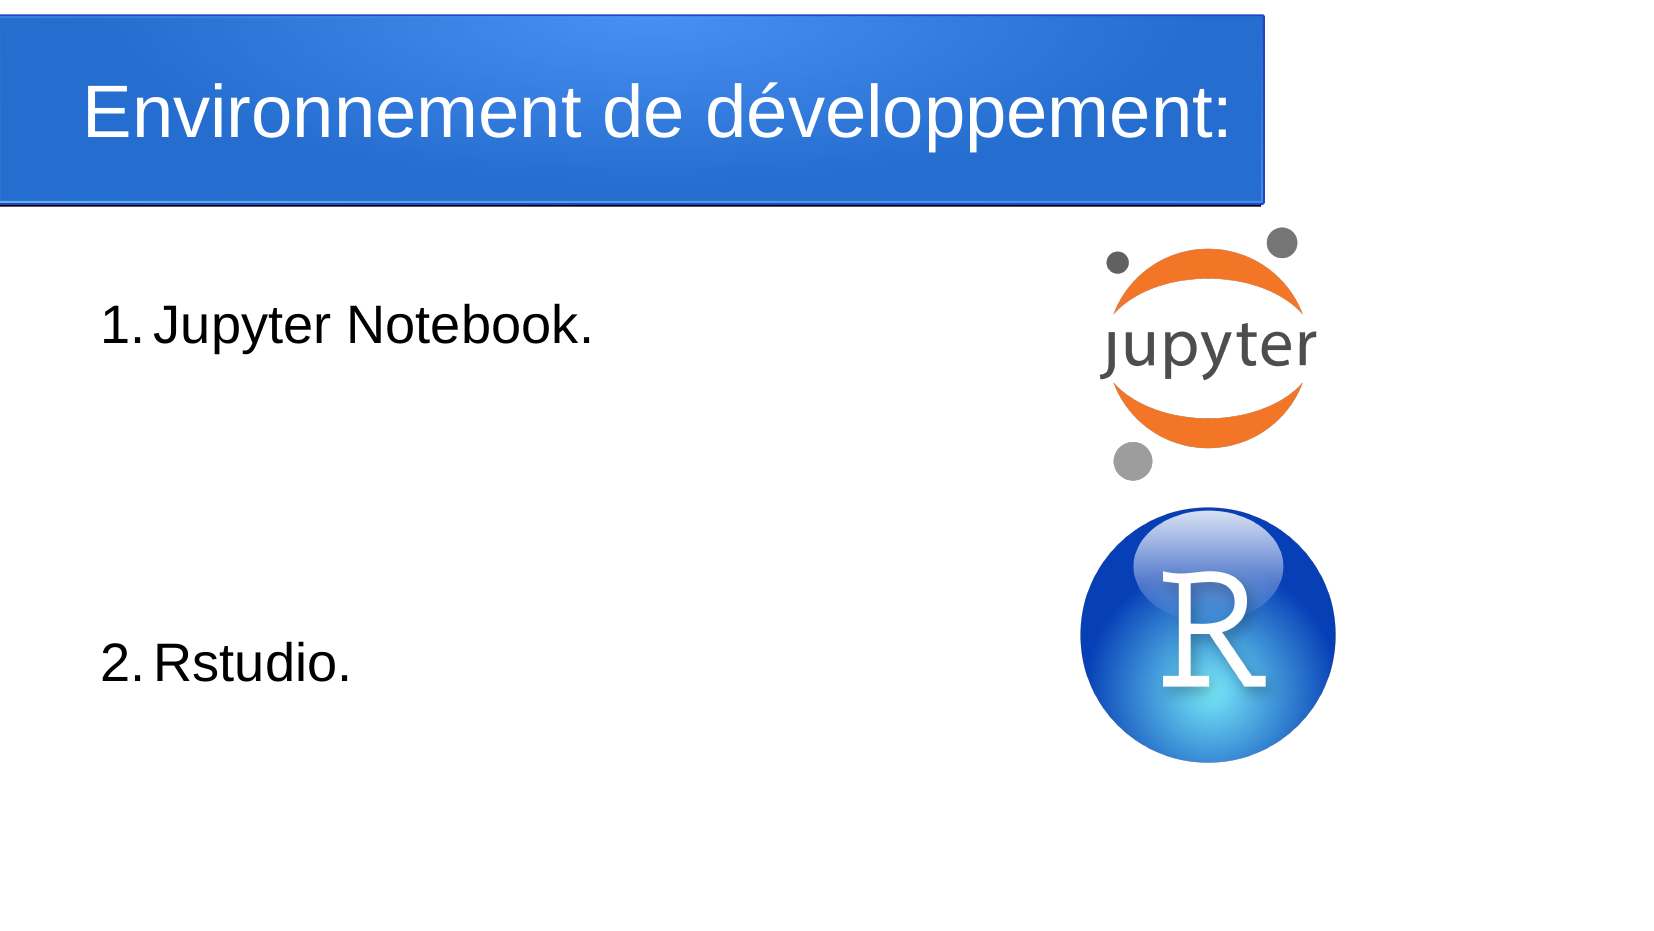

# Environnement de développement:
Jupyter Notebook.
Rstudio.